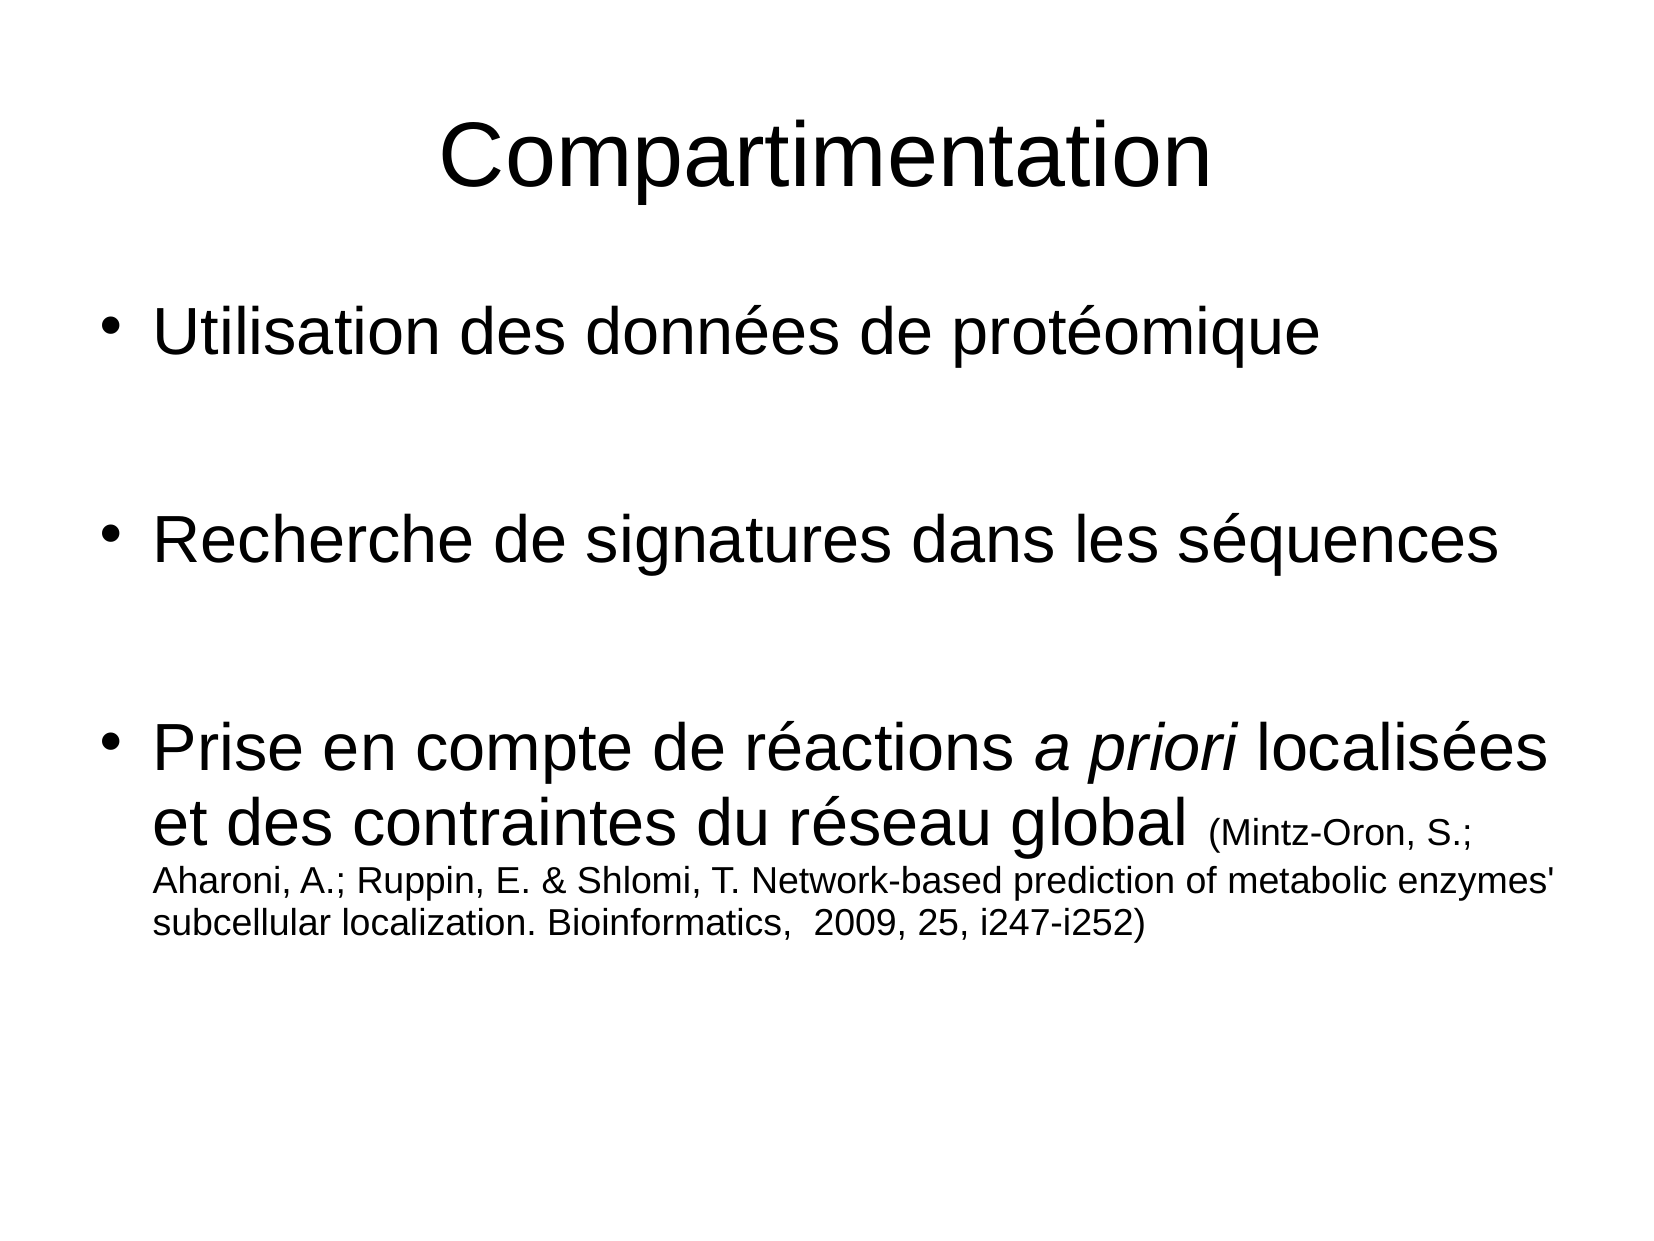

# Compartimentation
Utilisation des données de protéomique
Recherche de signatures dans les séquences
Prise en compte de réactions a priori localisées et des contraintes du réseau global (Mintz-Oron, S.; Aharoni, A.; Ruppin, E. & Shlomi, T. Network-based prediction of metabolic enzymes' subcellular localization. Bioinformatics, 2009, 25, i247-i252)